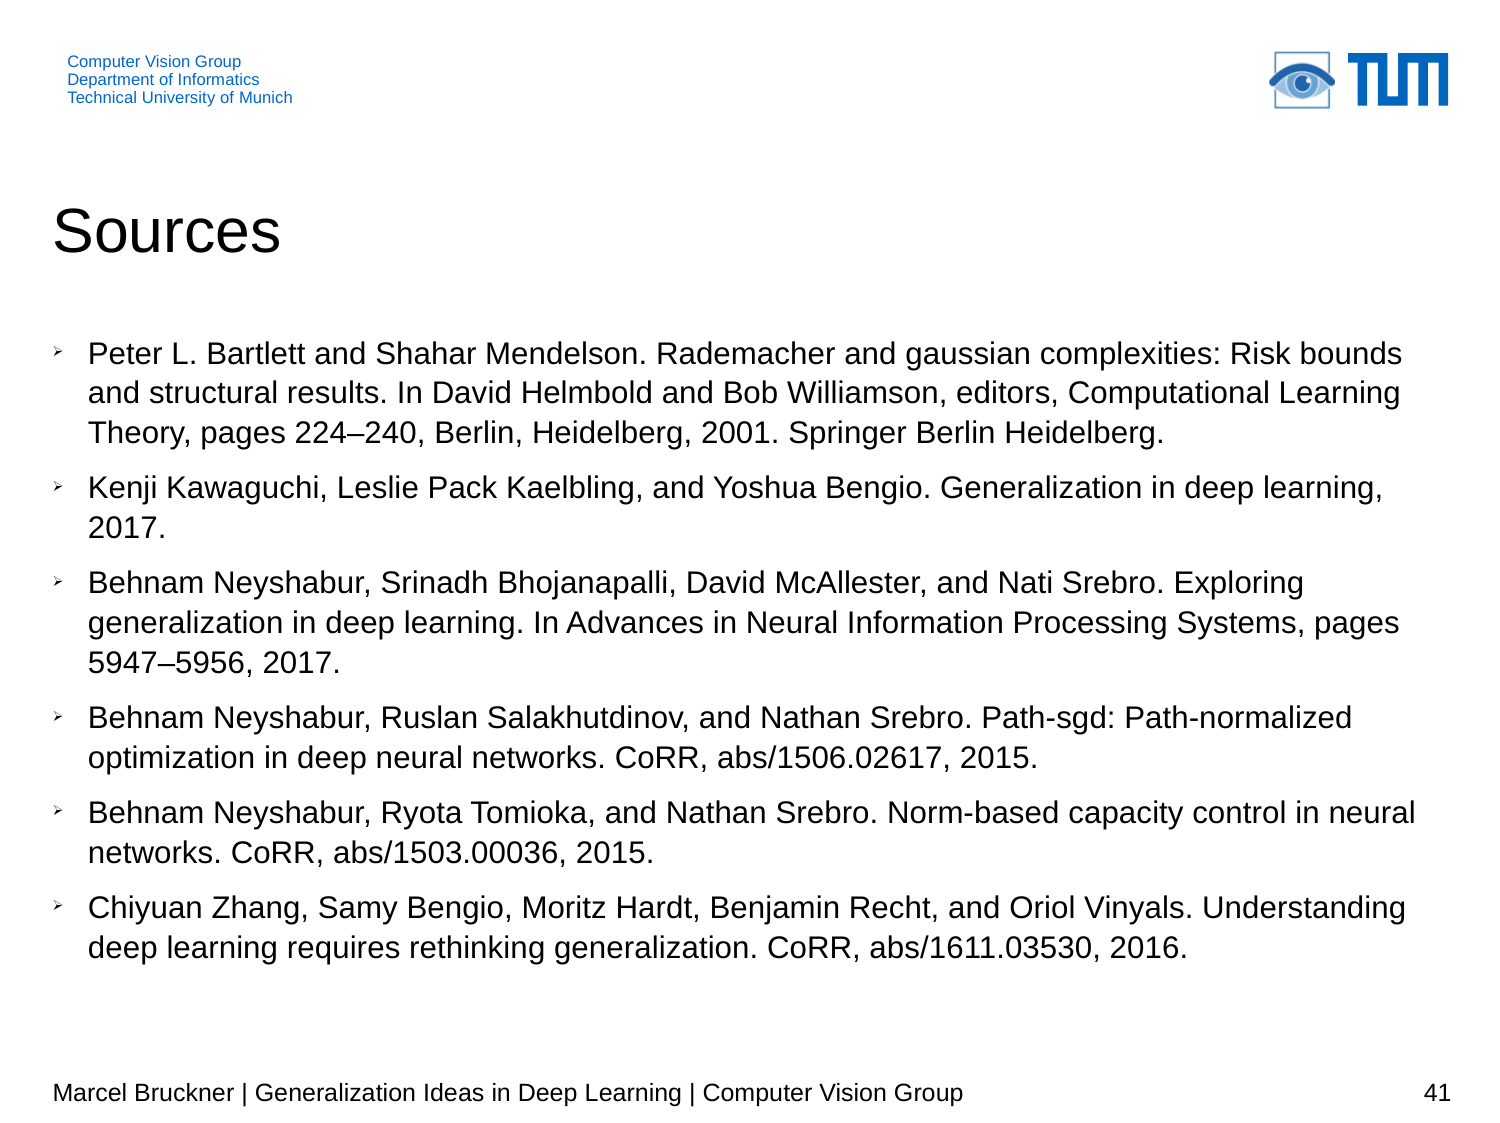

# Sources
Peter L. Bartlett and Shahar Mendelson. Rademacher and gaussian complexities: Risk bounds and structural results. In David Helmbold and Bob Williamson, editors, Computational Learning Theory, pages 224–240, Berlin, Heidelberg, 2001. Springer Berlin Heidelberg.
Kenji Kawaguchi, Leslie Pack Kaelbling, and Yoshua Bengio. Generalization in deep learning, 2017.
Behnam Neyshabur, Srinadh Bhojanapalli, David McAllester, and Nati Srebro. Exploring generalization in deep learning. In Advances in Neural Information Processing Systems, pages 5947–5956, 2017.
Behnam Neyshabur, Ruslan Salakhutdinov, and Nathan Srebro. Path-sgd: Path-normalized optimization in deep neural networks. CoRR, abs/1506.02617, 2015.
Behnam Neyshabur, Ryota Tomioka, and Nathan Srebro. Norm-based capacity control in neural networks. CoRR, abs/1503.00036, 2015.
Chiyuan Zhang, Samy Bengio, Moritz Hardt, Benjamin Recht, and Oriol Vinyals. Understanding deep learning requires rethinking generalization. CoRR, abs/1611.03530, 2016.
Marcel Bruckner | Generalization Ideas in Deep Learning | Computer Vision Group
41